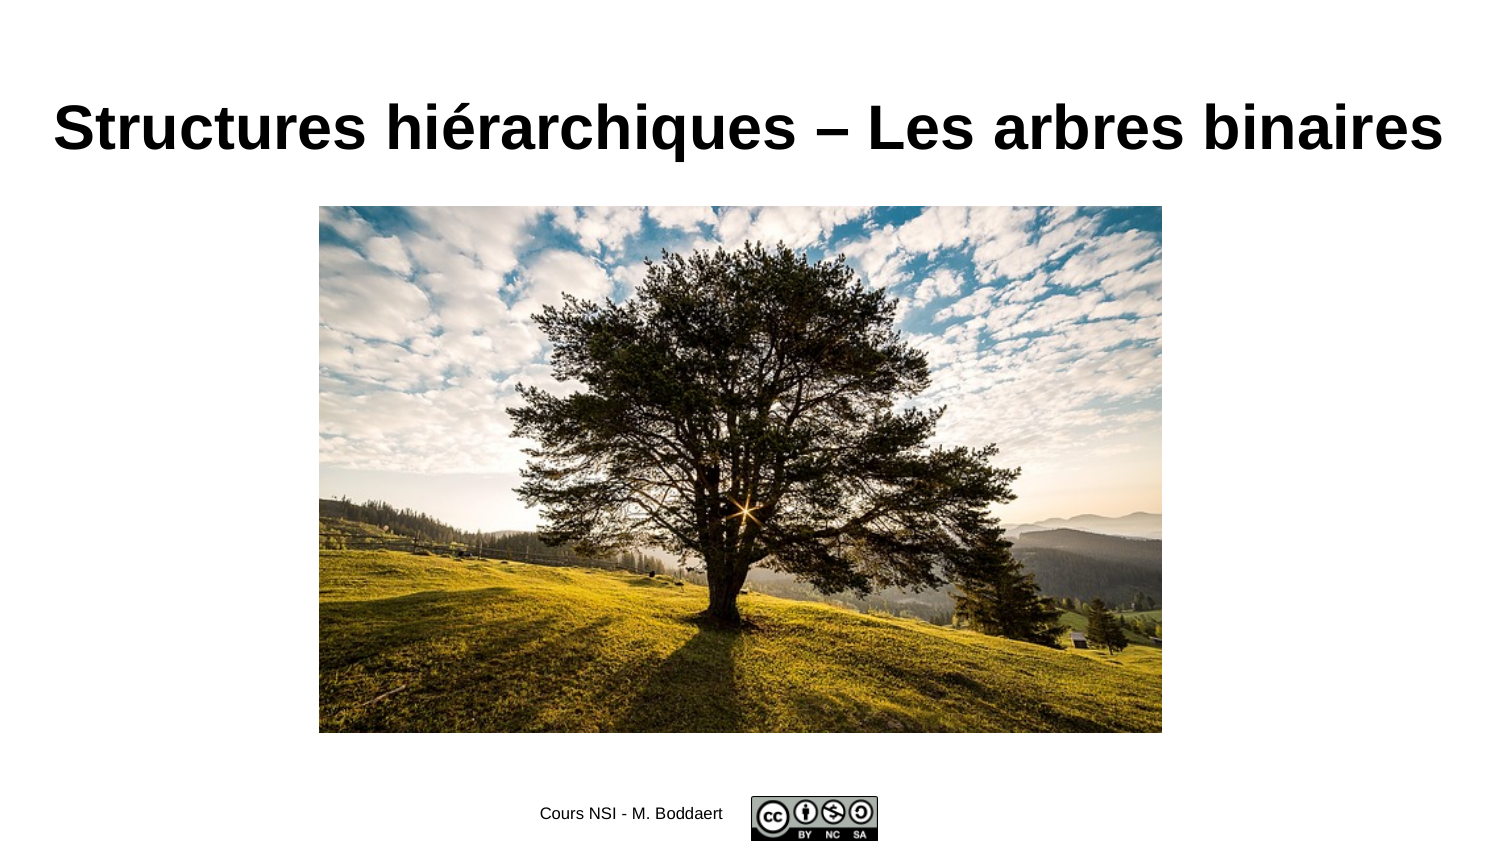

# Structures hiérarchiques – Les arbres binaires